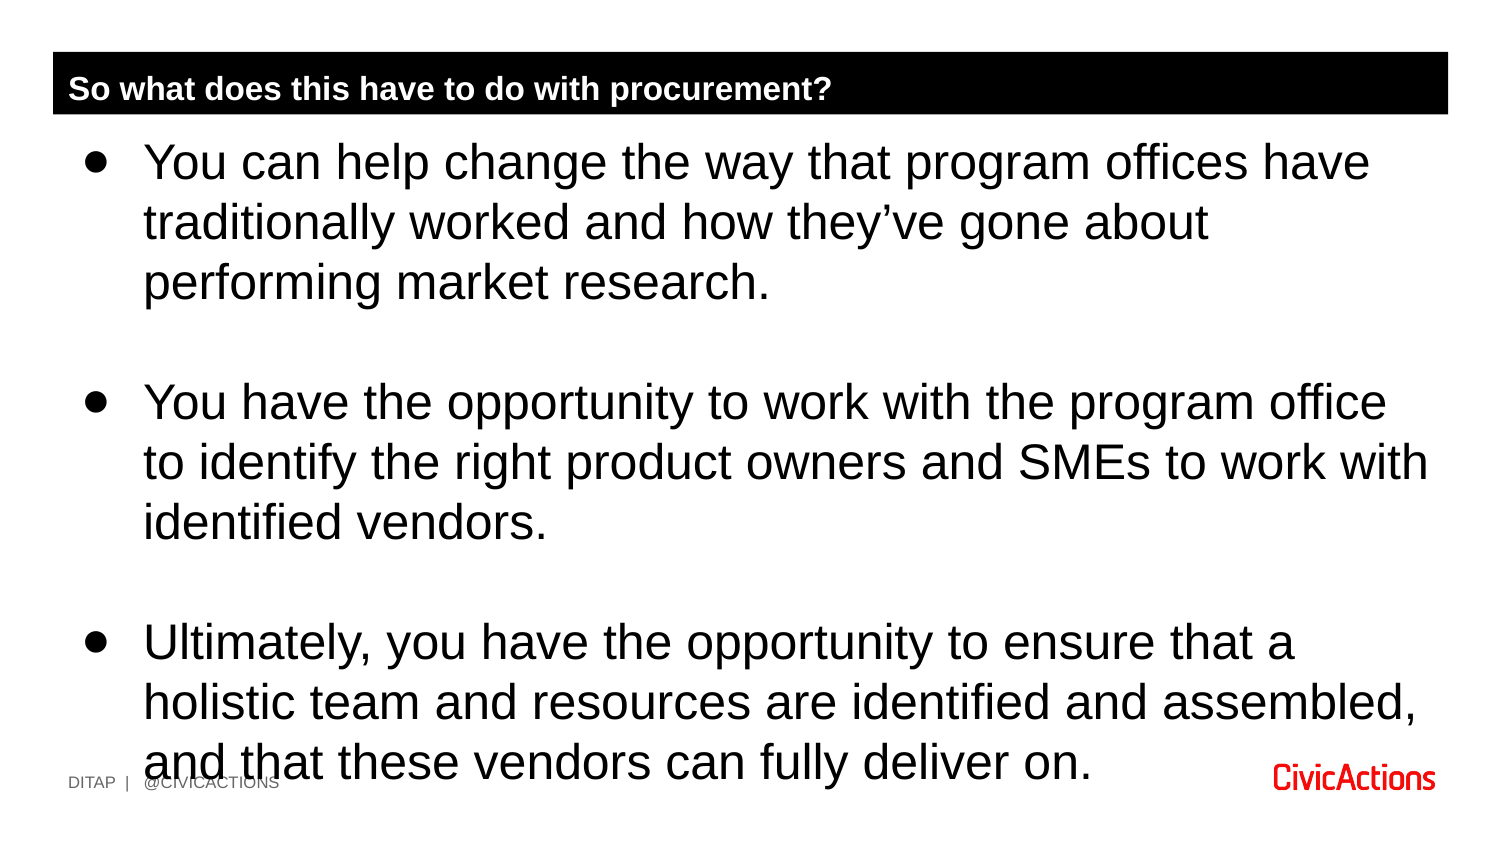

# So what does this have to do with procurement?
You can help change the way that program offices have traditionally worked and how they’ve gone about performing market research.
You have the opportunity to work with the program office to identify the right product owners and SMEs to work with identified vendors.
Ultimately, you have the opportunity to ensure that a holistic team and resources are identified and assembled, and that these vendors can fully deliver on.